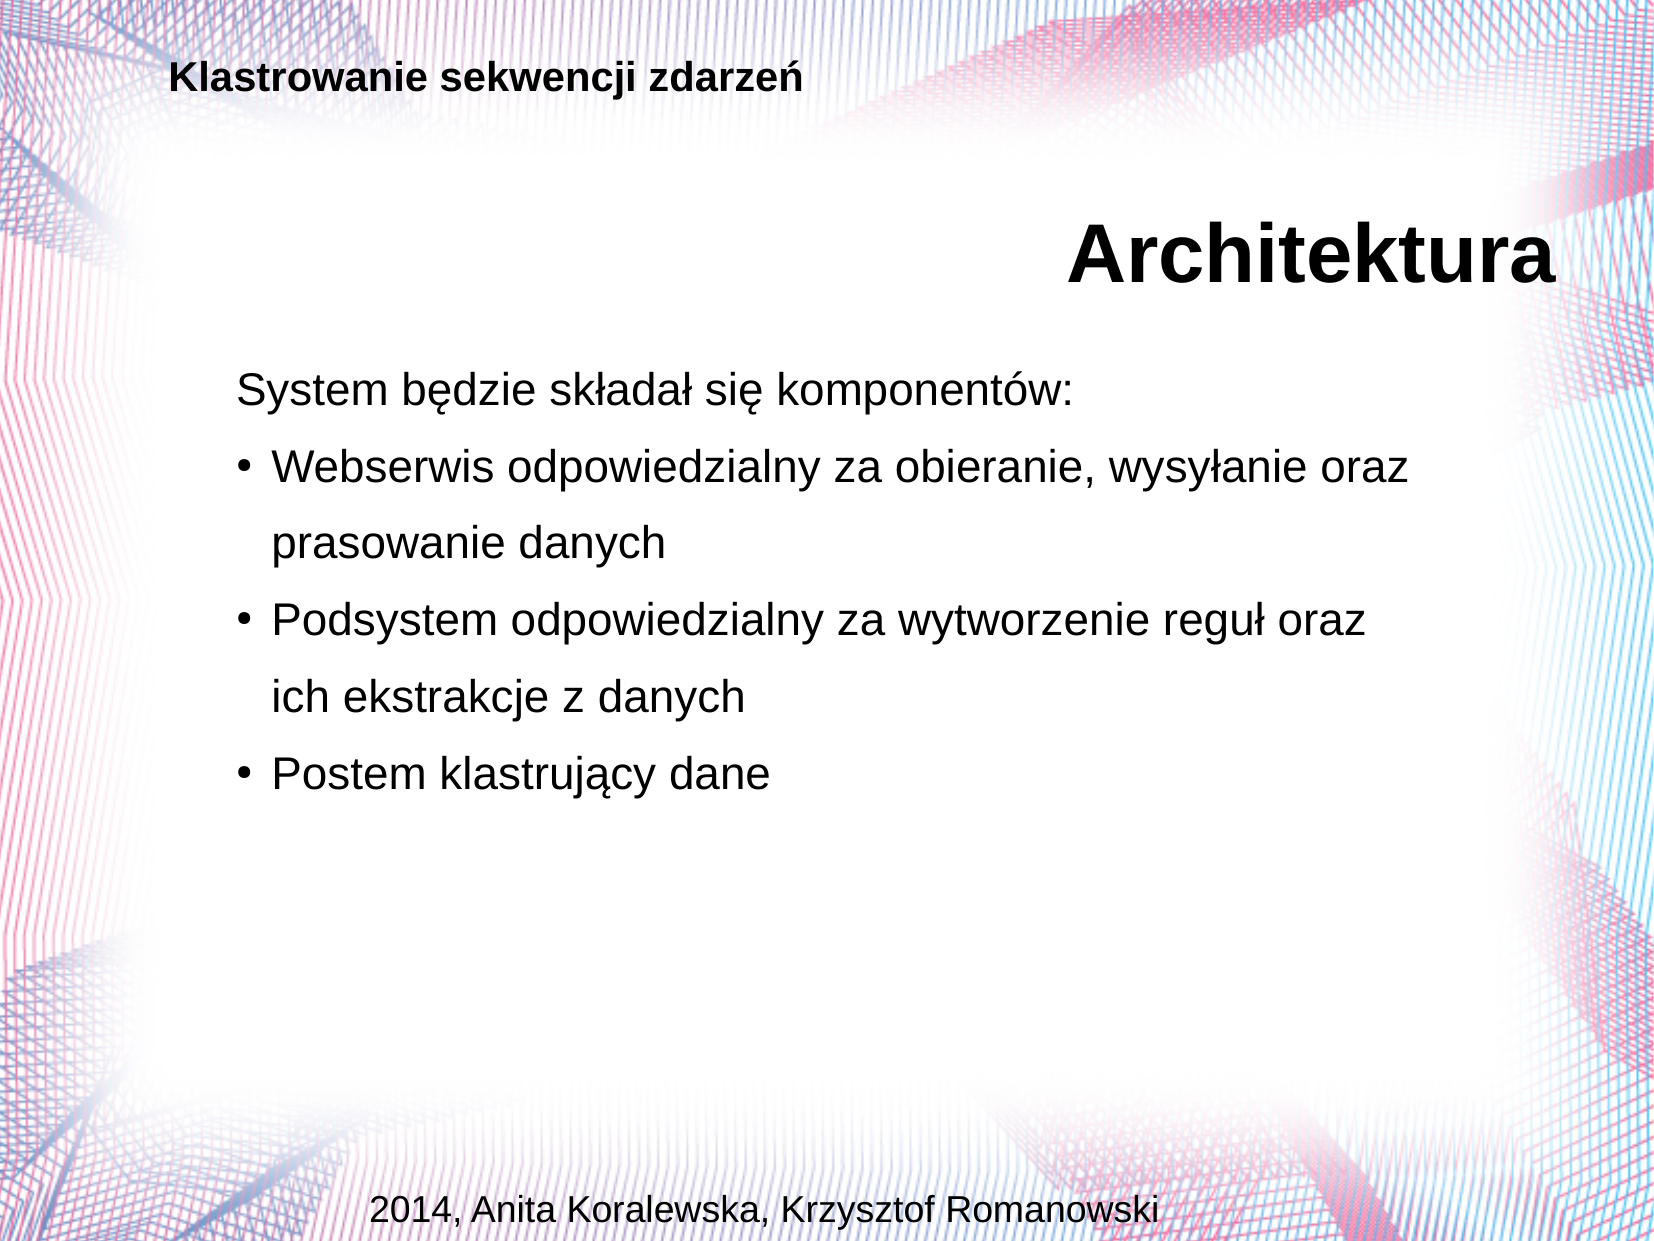

Klastrowanie sekwencji zdarzeń
Architektura
System będzie składał się komponentów:
Webserwis odpowiedzialny za obieranie, wysyłanie oraz prasowanie danych
Podsystem odpowiedzialny za wytworzenie reguł oraz ich ekstrakcje z danych
Postem klastrujący dane
2014, Anita Koralewska, Krzysztof Romanowski